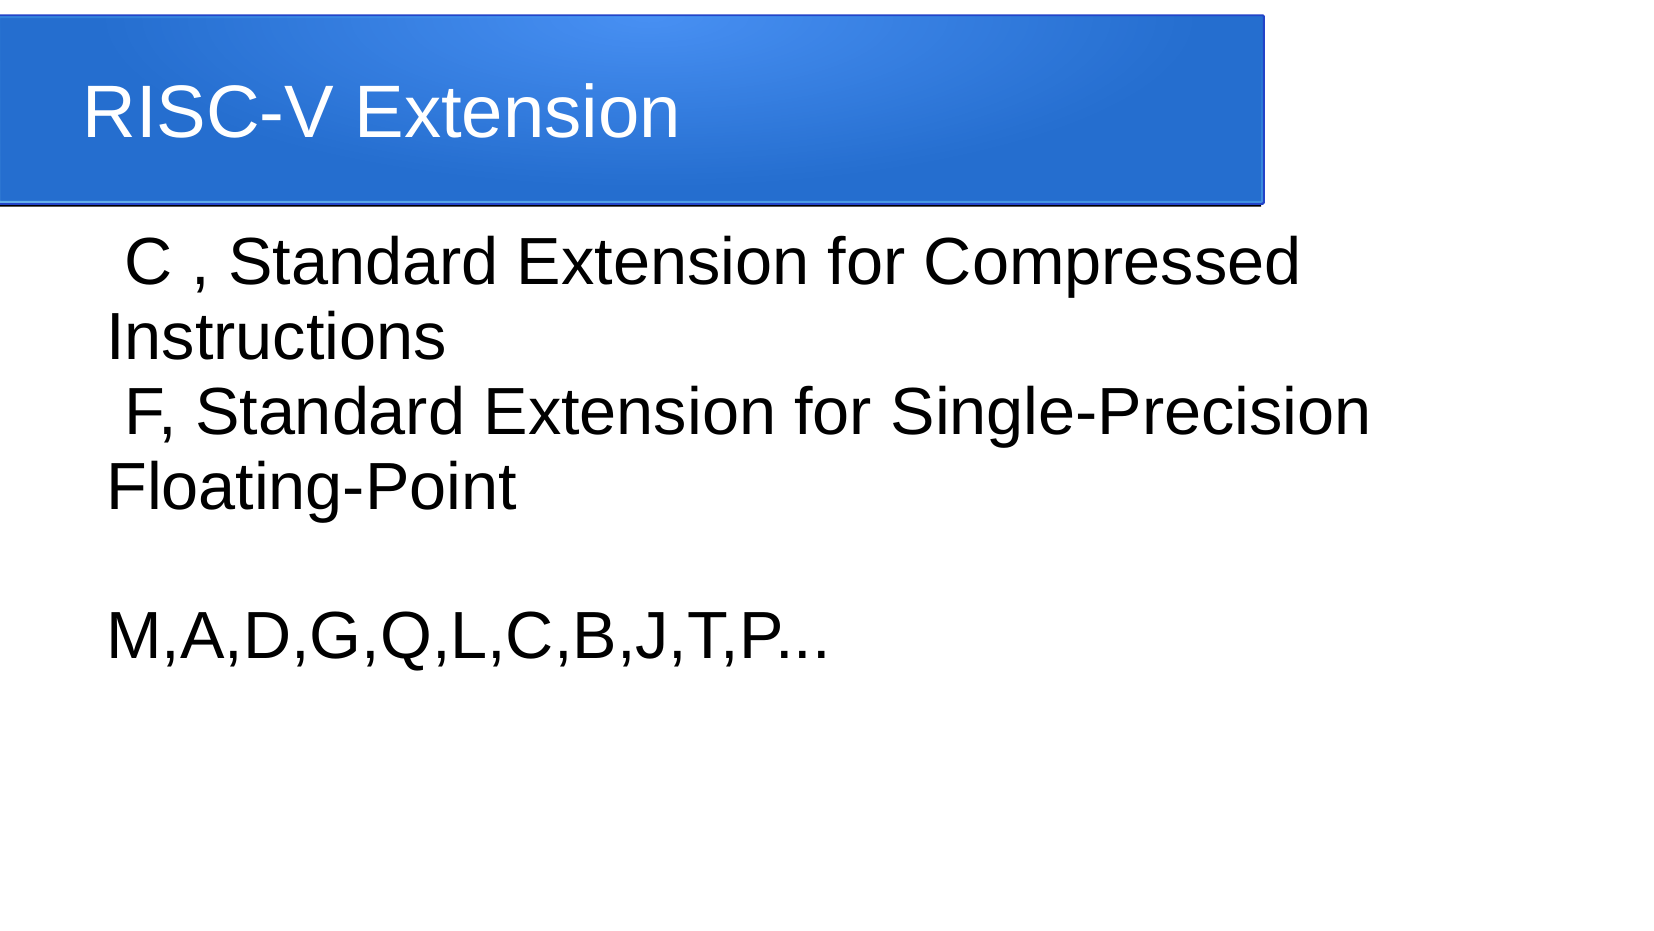

# RISC-V Extension
 C , Standard Extension for Compressed Instructions
 F, Standard Extension for Single-Precision Floating-Point
M,A,D,G,Q,L,C,B,J,T,P...